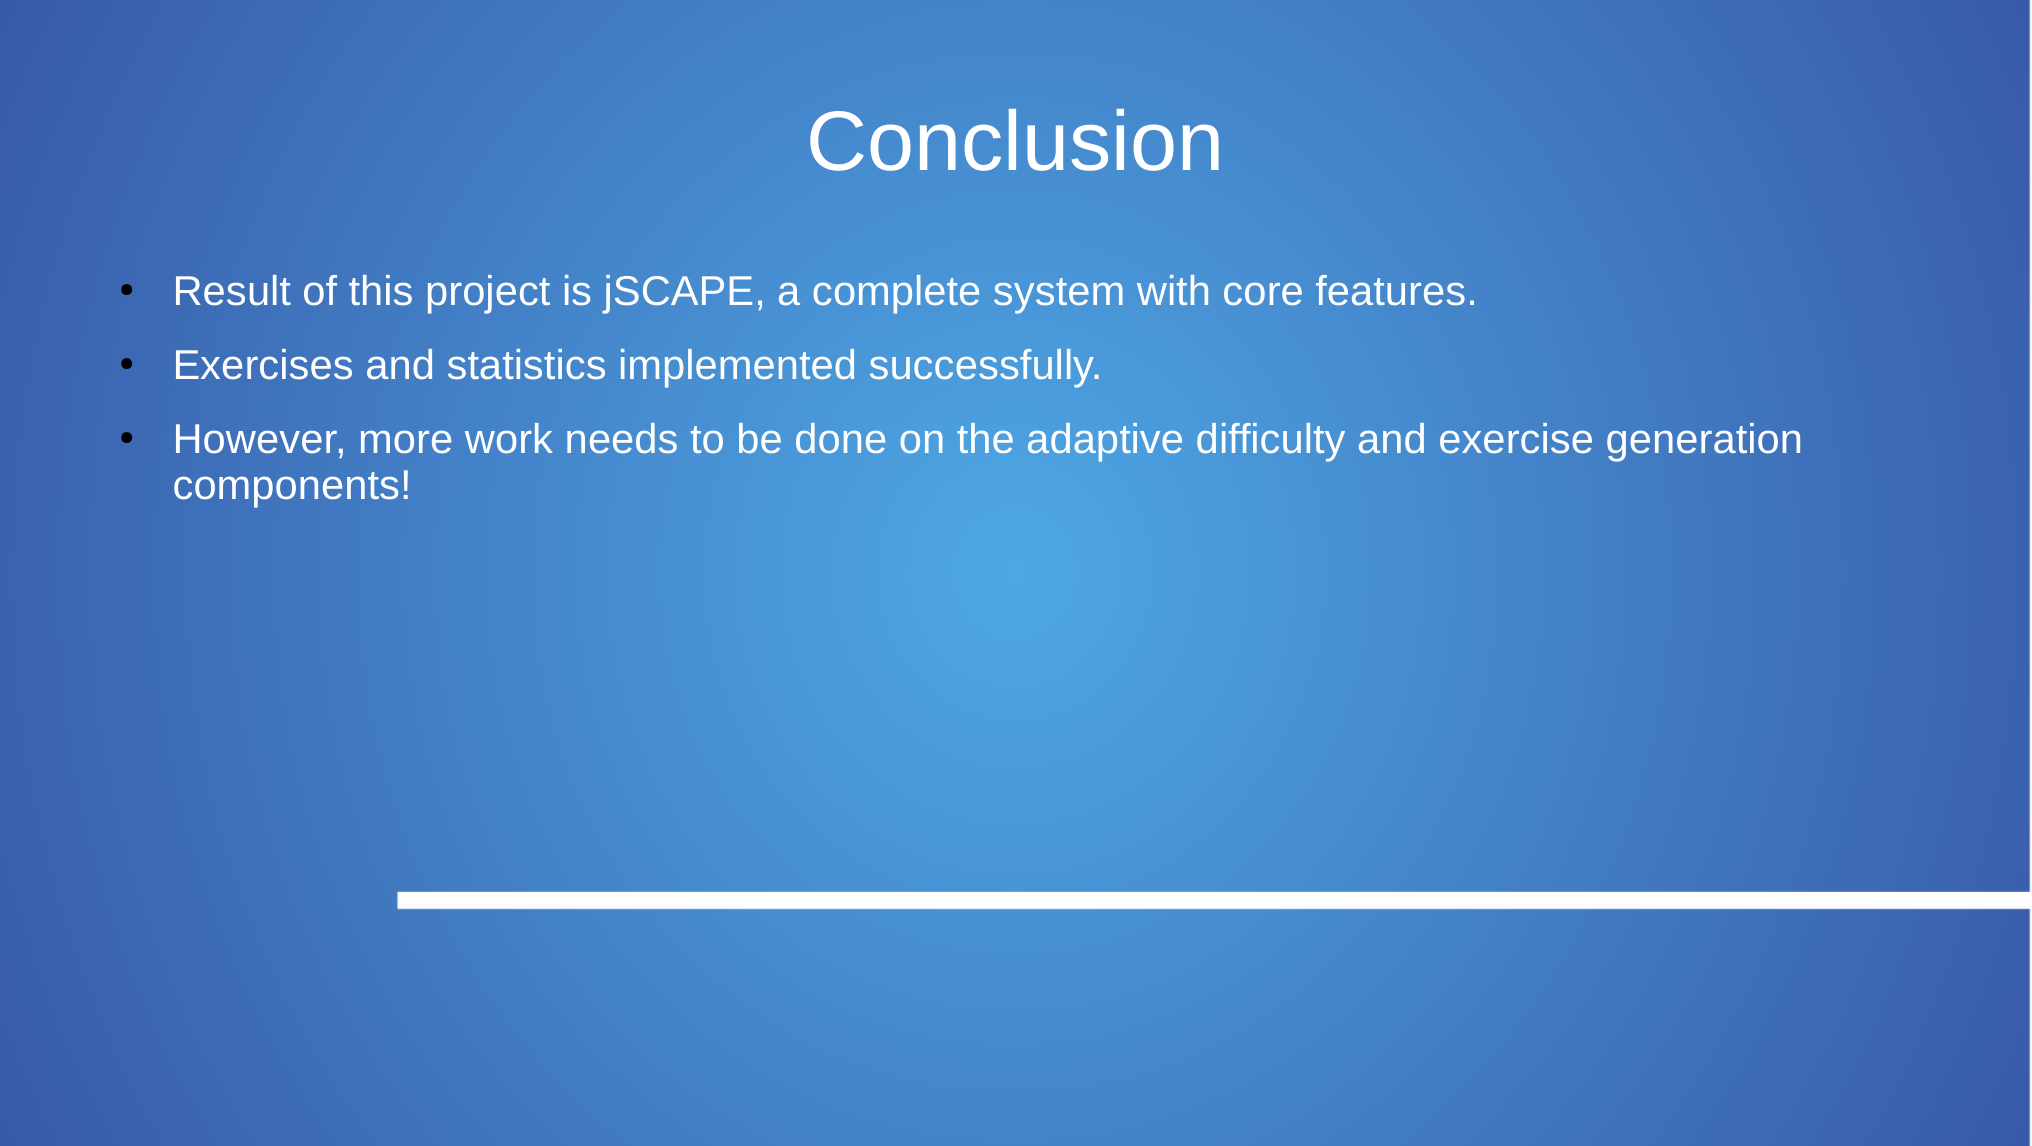

# Conclusion
Result of this project is jSCAPE, a complete system with core features.
Exercises and statistics implemented successfully.
However, more work needs to be done on the adaptive difficulty and exercise generation components!